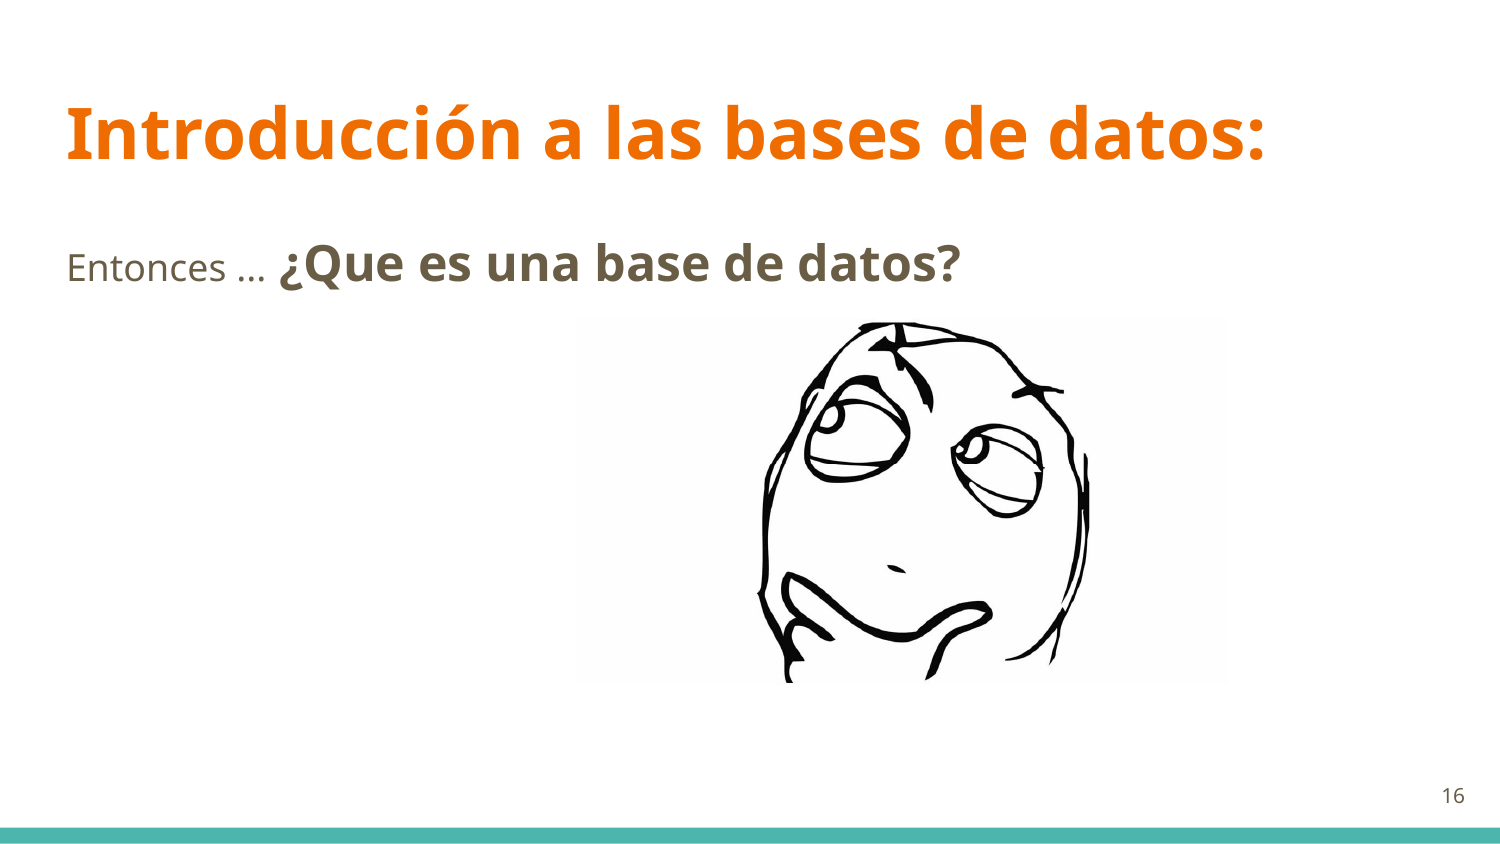

# Introducción a las bases de datos:
Entonces ... ¿Que es una base de datos?